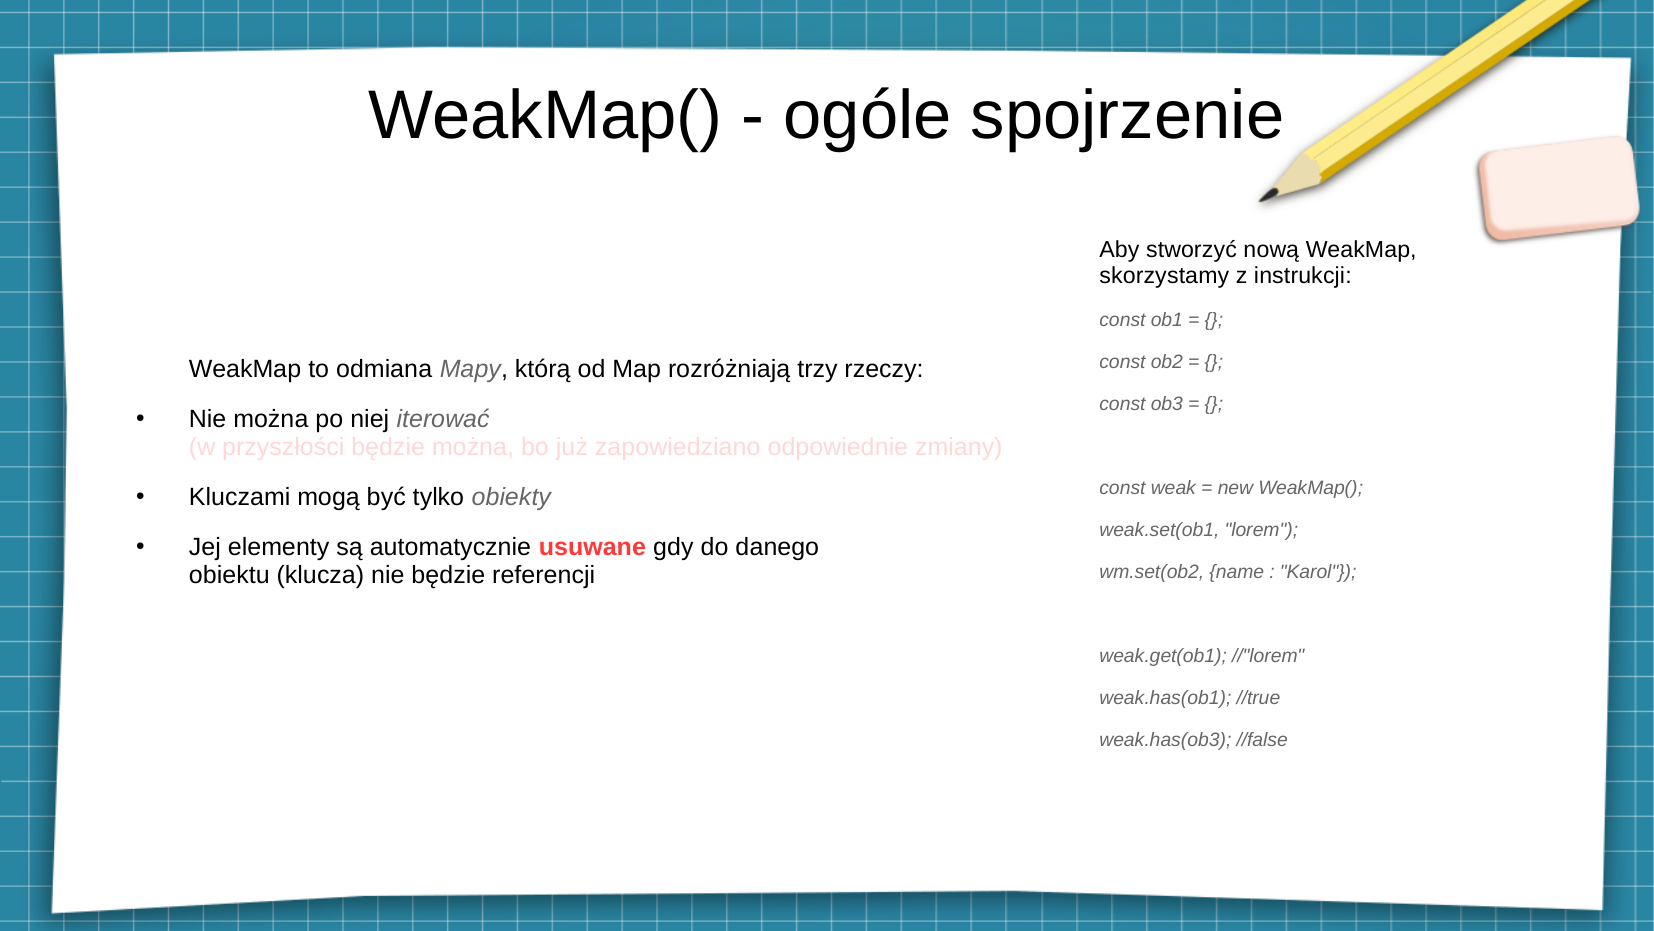

# WeakMap() - ogóle spojrzenie
Aby stworzyć nową WeakMap, skorzystamy z instrukcji:
const ob1 = {};
const ob2 = {};
const ob3 = {};
const weak = new WeakMap();
weak.set(ob1, "lorem");
wm.set(ob2, {name : "Karol"});
weak.get(ob1); //"lorem"
weak.has(ob1); //true
weak.has(ob3); //false
WeakMap to odmiana Mapy, którą od Map rozróżniają trzy rzeczy:
Nie można po niej iterować
(w przyszłości będzie można, bo już zapowiedziano odpowiednie zmiany)
Kluczami mogą być tylko obiekty
Jej elementy są automatycznie usuwane gdy do danego
obiektu (klucza) nie będzie referencji